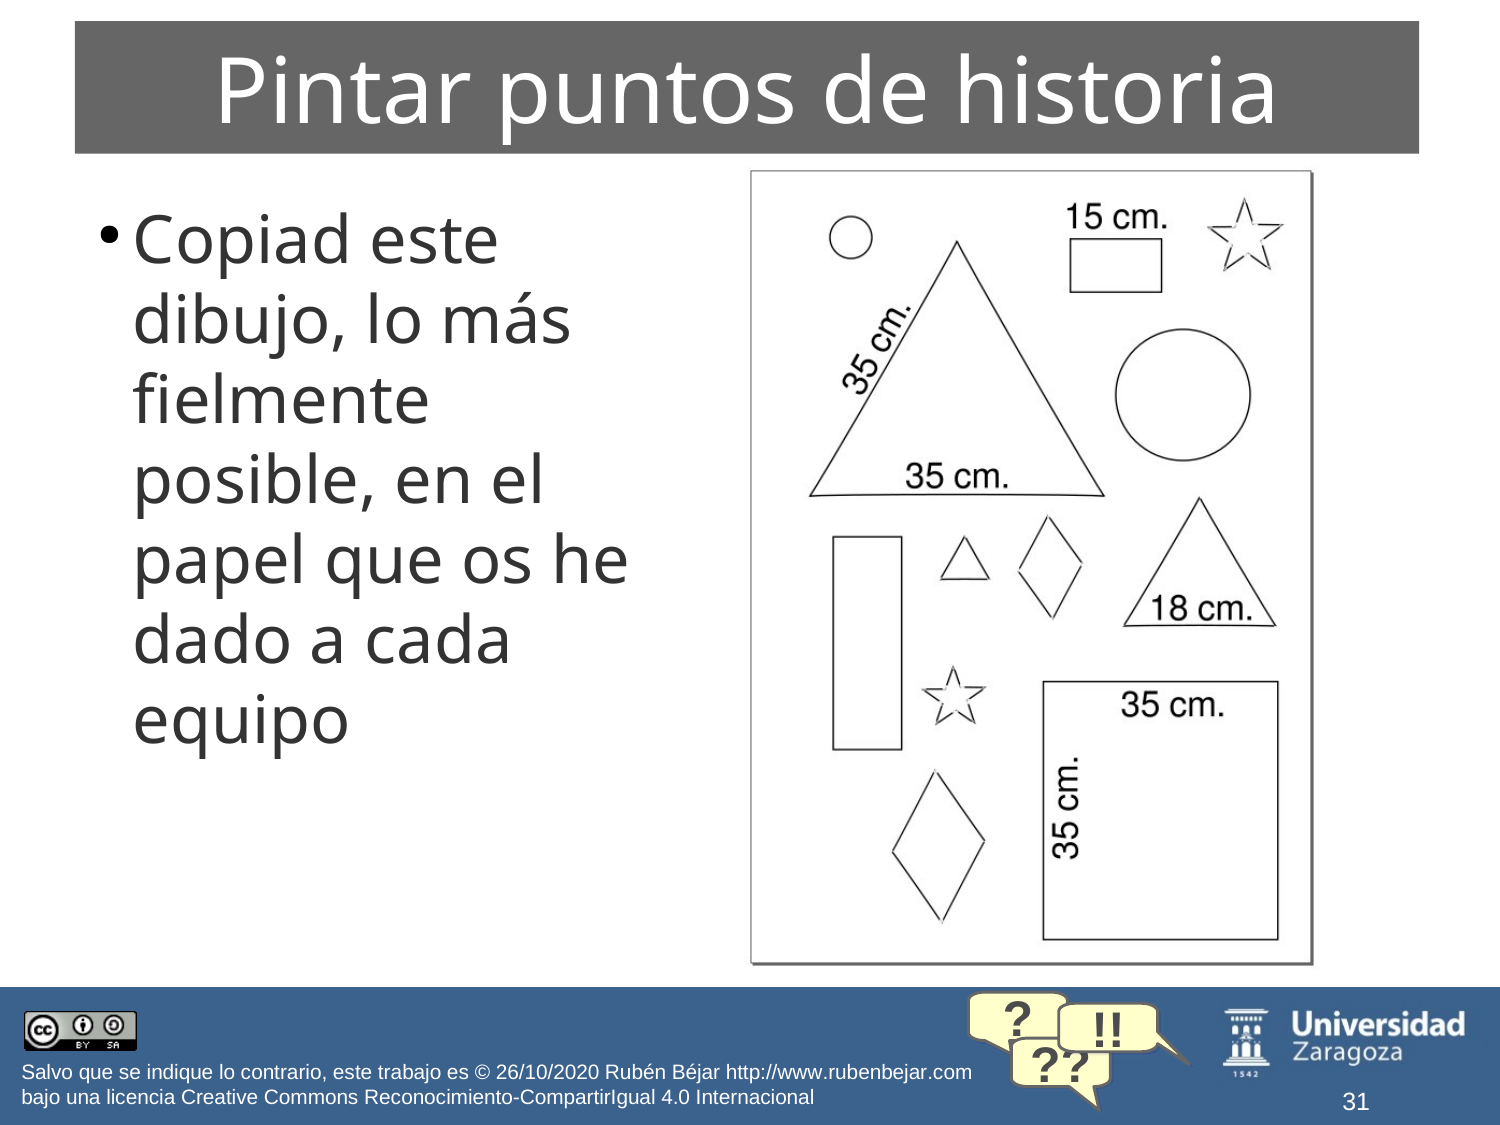

# Pintar puntos de historia
Copiad este dibujo, lo más fielmente posible, en el papel que os he dado a cada equipo
?
!!
??